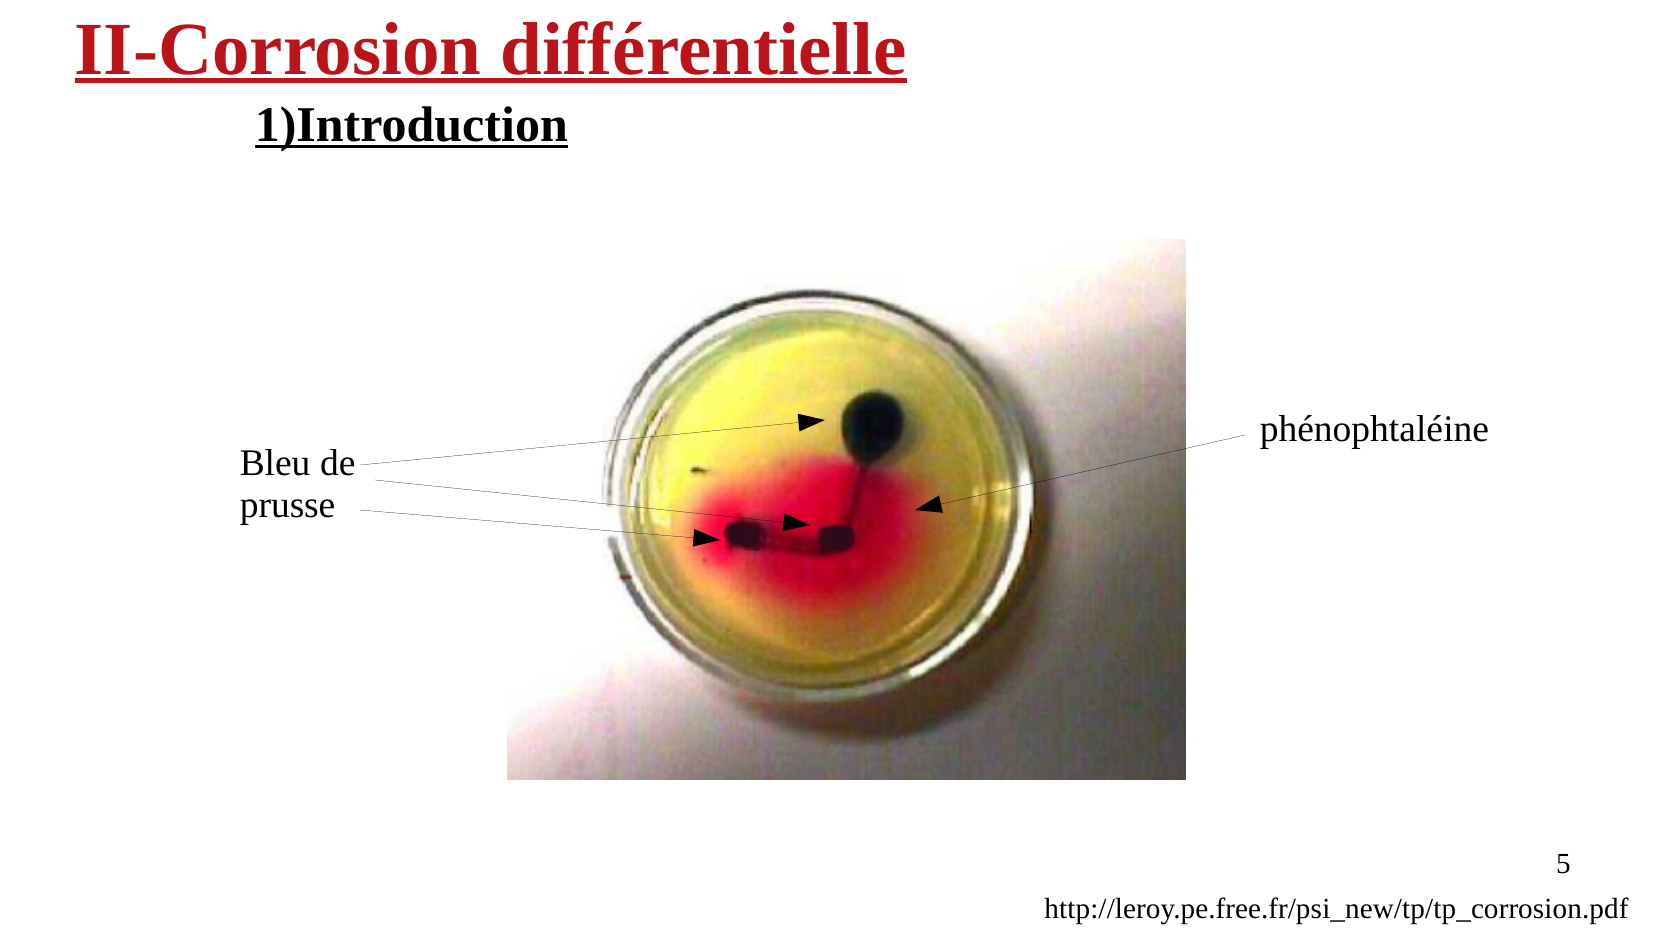

II-Corrosion différentielle
1)Introduction
phénophtaléine
Bleu de
prusse
5
http://leroy.pe.free.fr/psi_new/tp/tp_corrosion.pdf